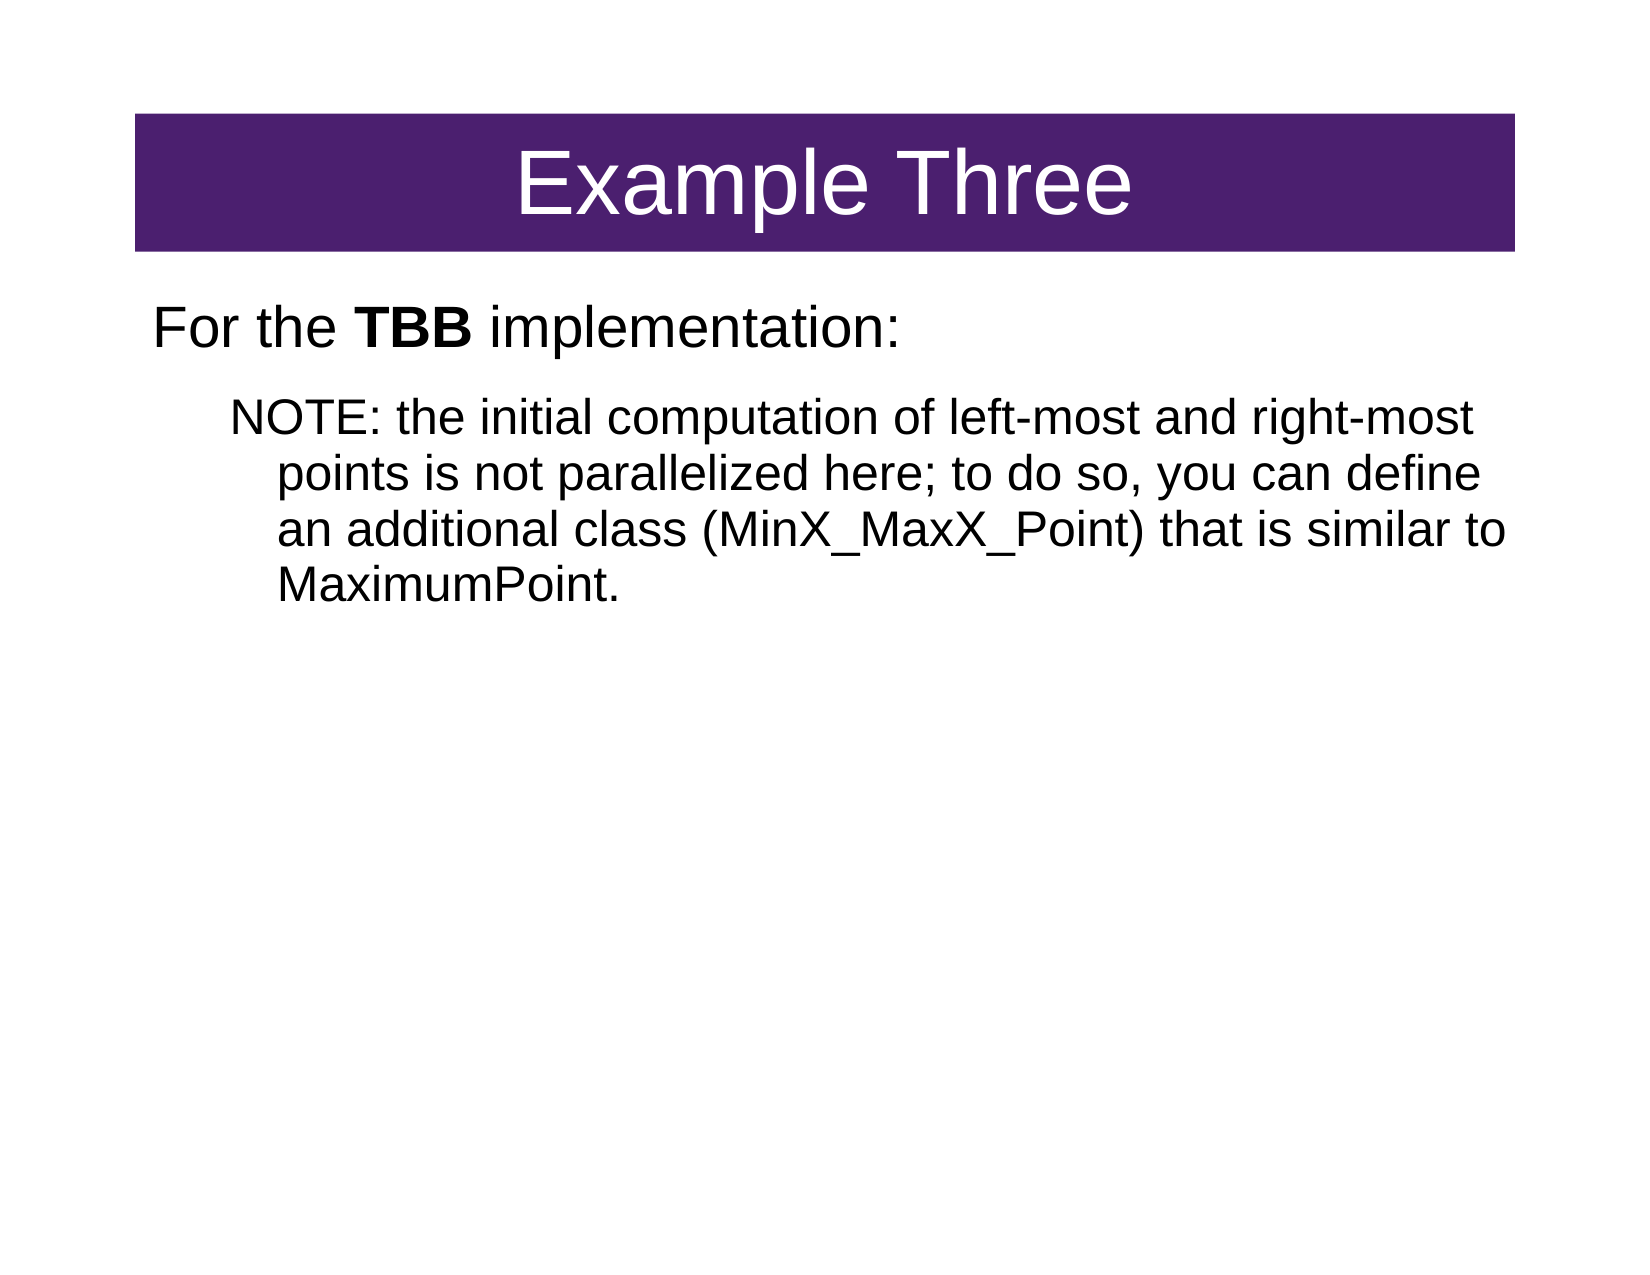

Example Three
# For the TBB implementation:
NOTE: the initial computation of left-most and right-most points is not parallelized here; to do so, you can define an additional class (MinX_MaxX_Point) that is similar to MaximumPoint.